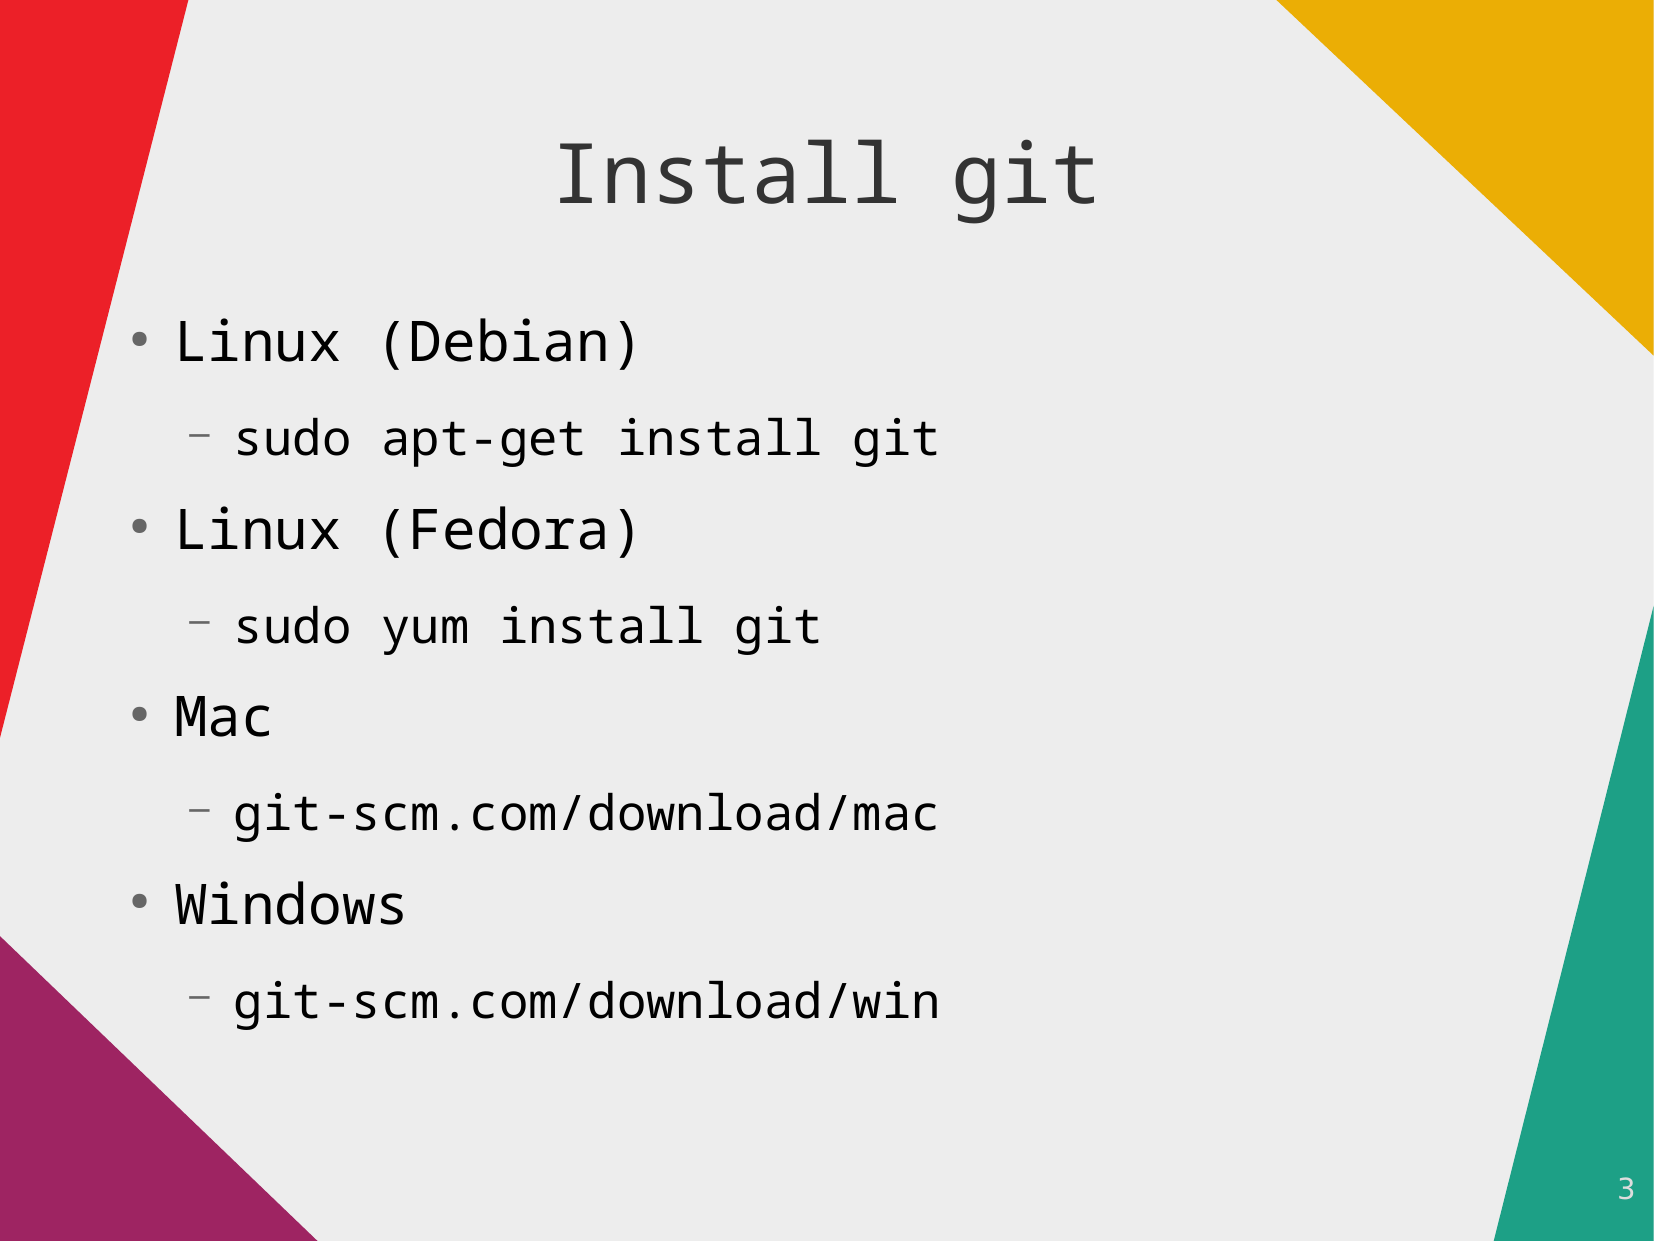

# Install git
Linux (Debian)
sudo apt-get install git
Linux (Fedora)
sudo yum install git
Mac
git-scm.com/download/mac
Windows
git-scm.com/download/win
3